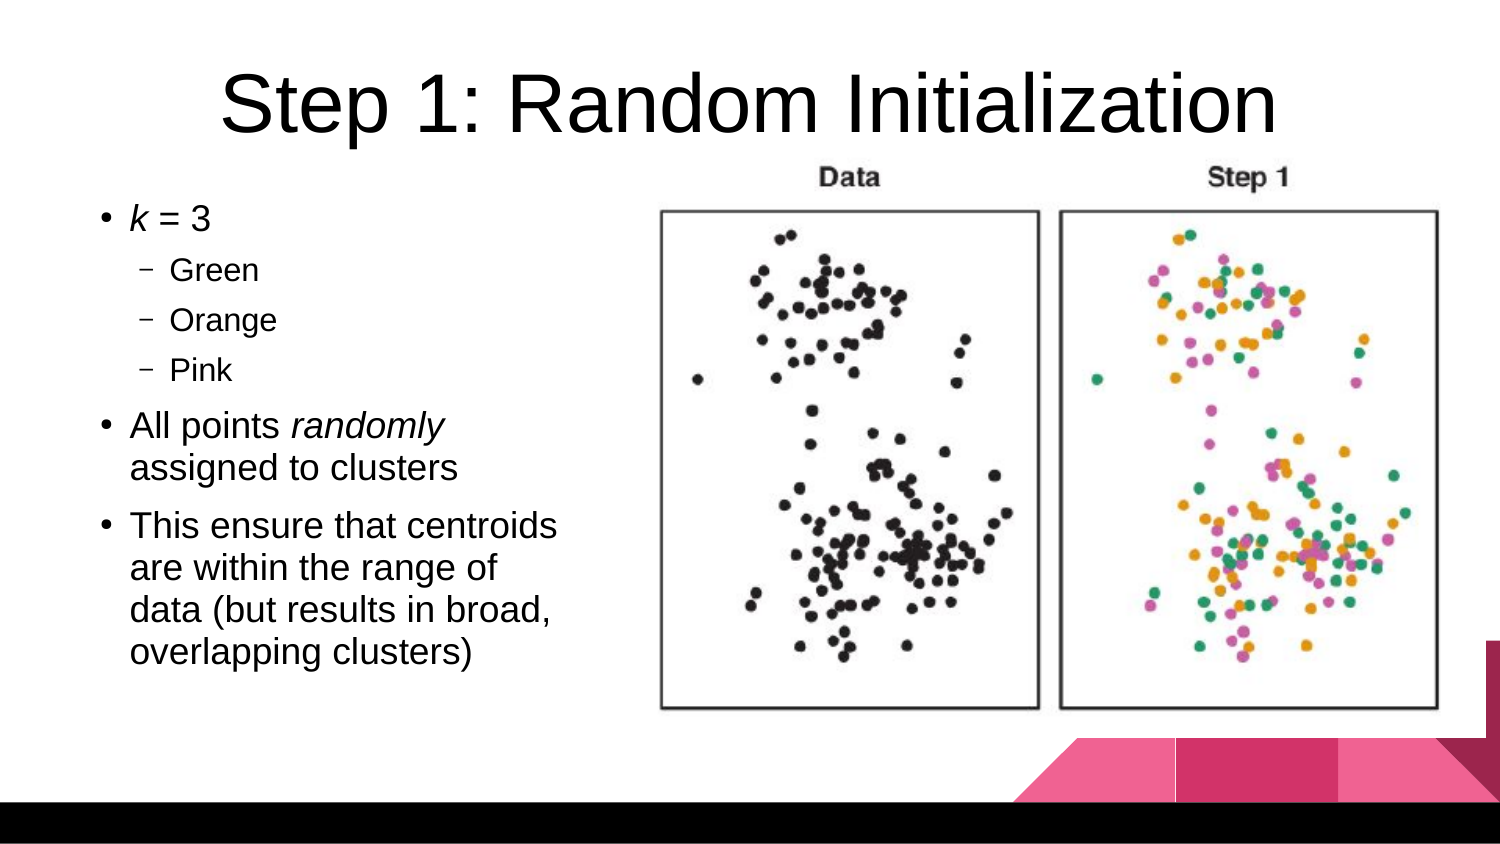

# Step 1: Random Initialization
k = 3
Green
Orange
Pink
All points randomly assigned to clusters
This ensure that centroids are within the range of data (but results in broad, overlapping clusters)